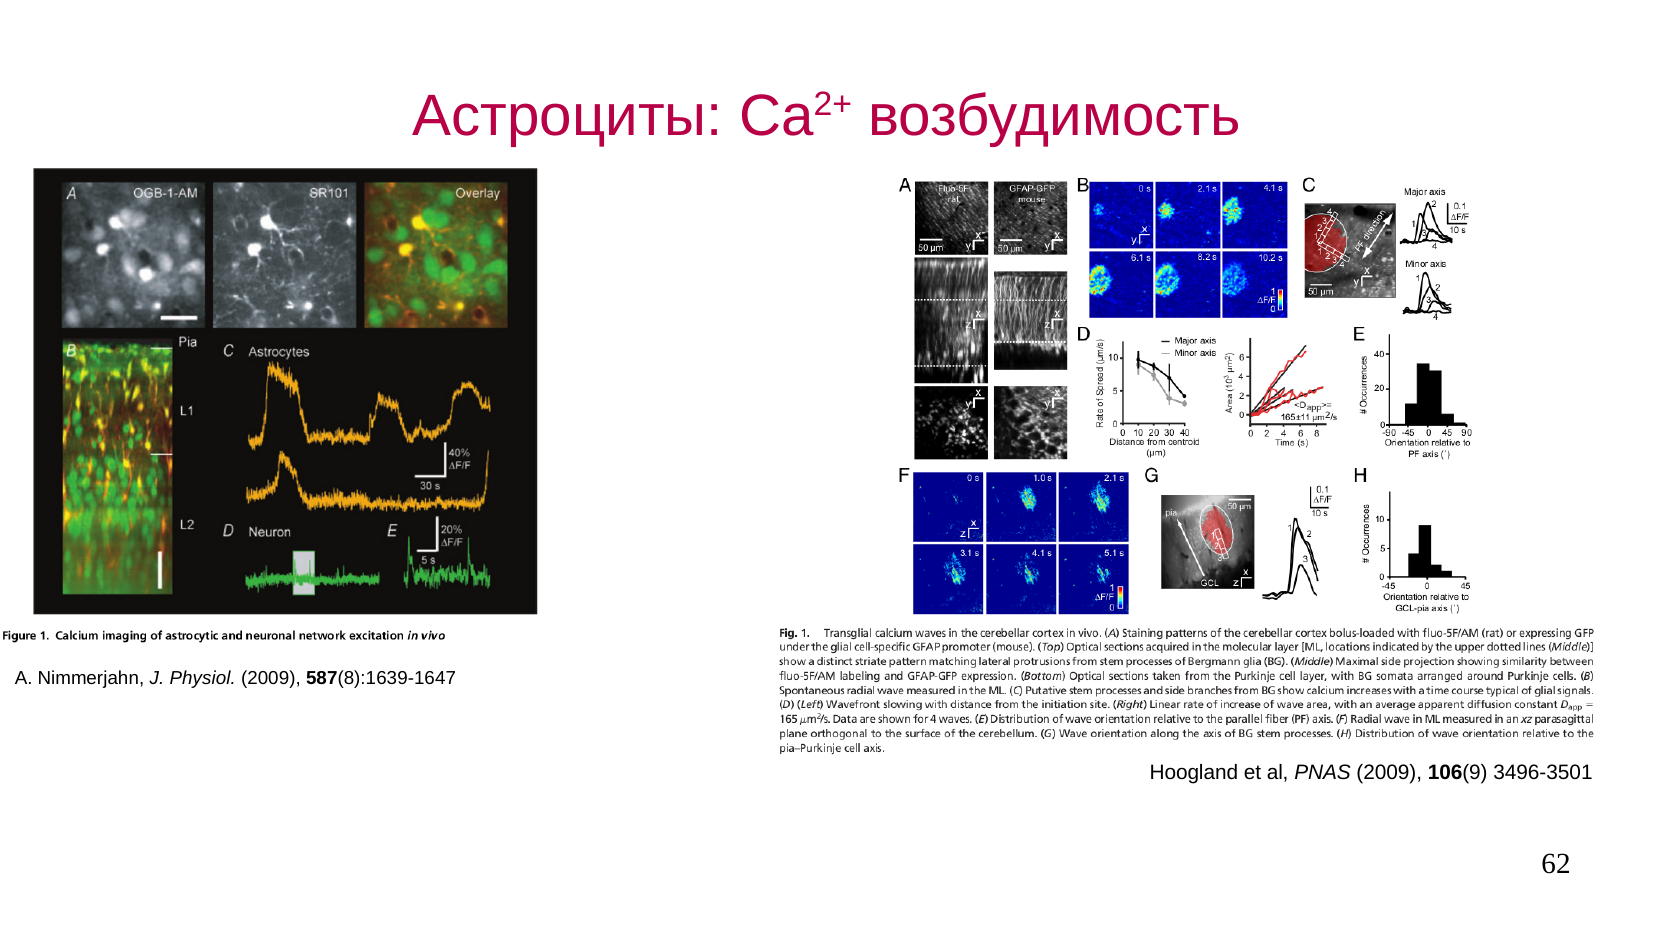

# Астроциты: Ca2+ возбудимость
A. Nimmerjahn, J. Physiol. (2009), 587(8):1639-1647
Hoogland et al, PNAS (2009), 106(9) 3496-3501
62